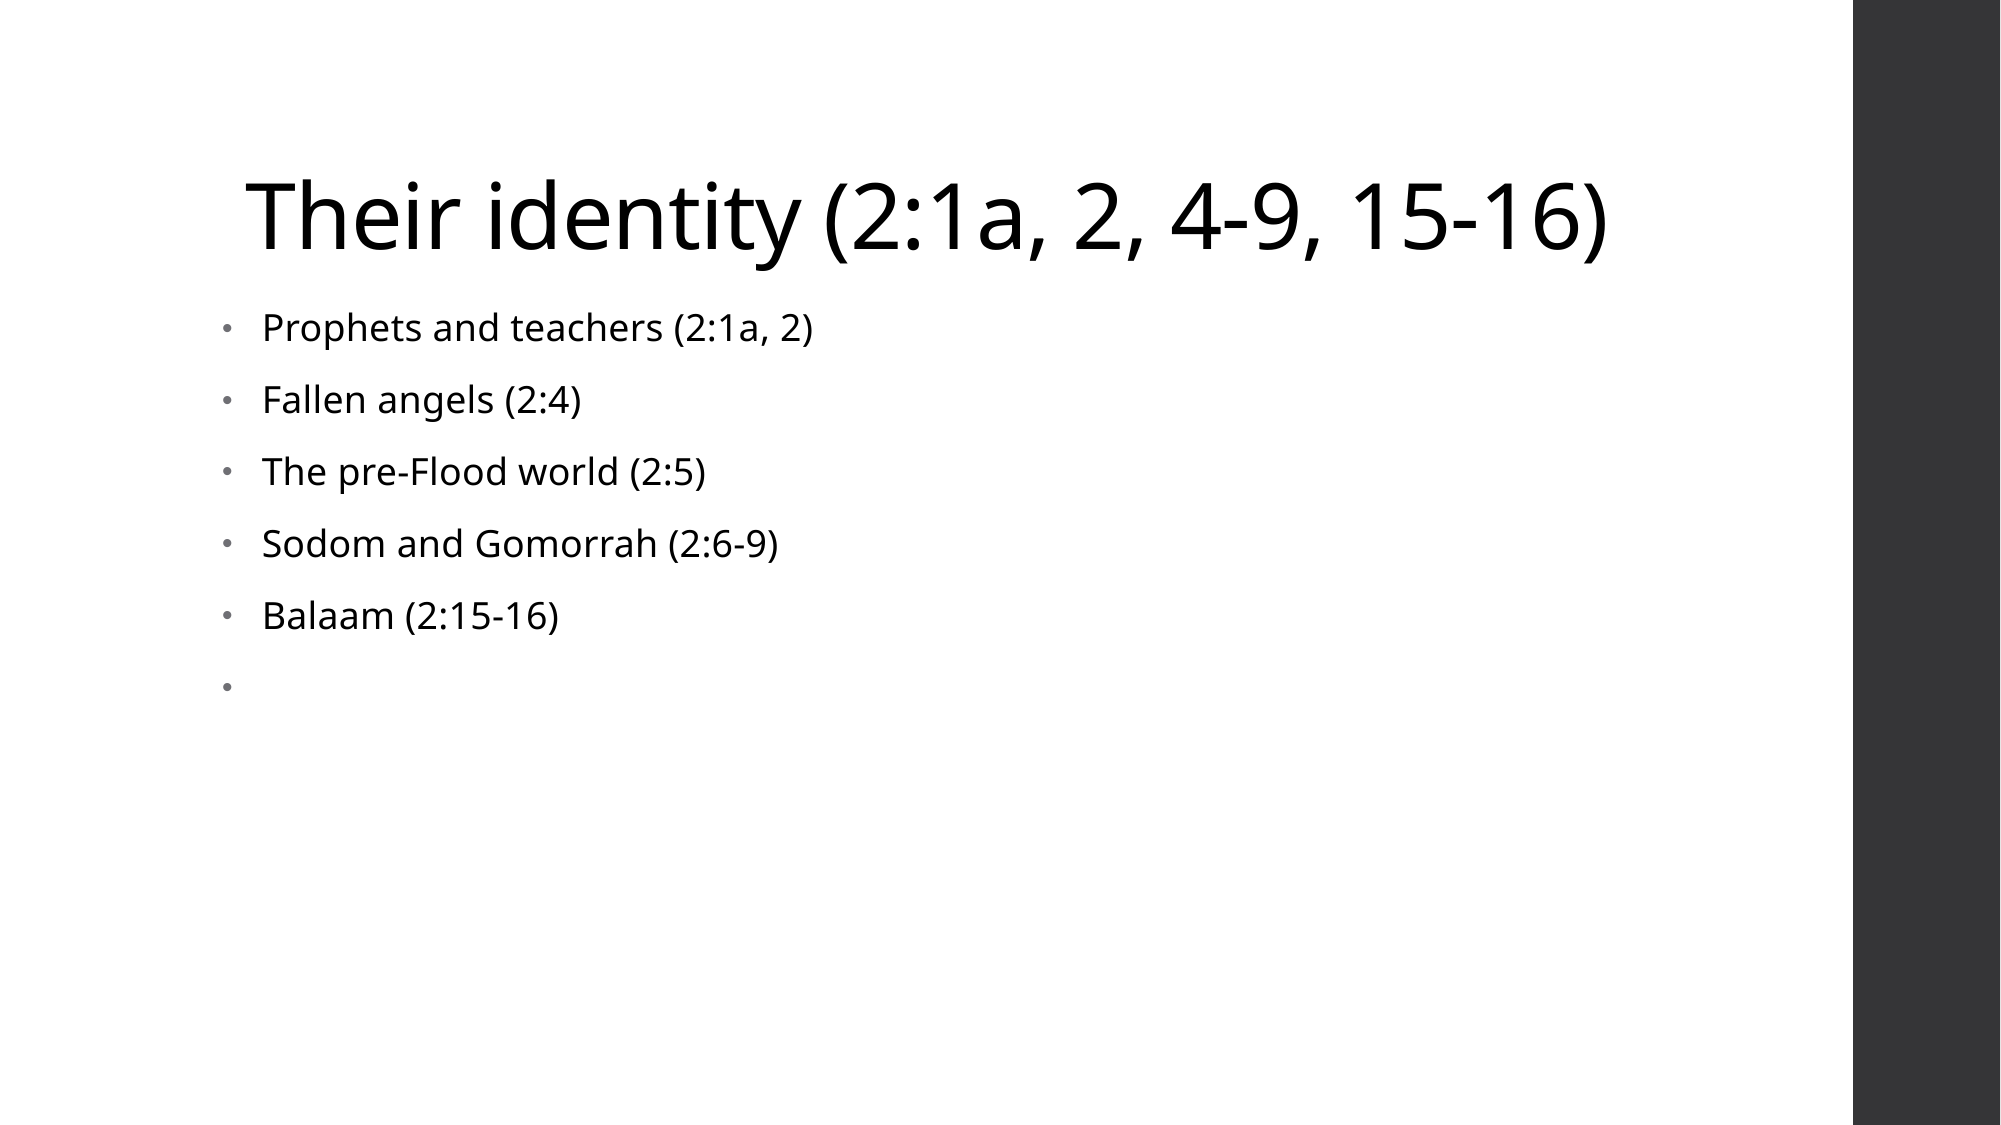

# Their identity (2:1a, 2, 4-9, 15-16)
 Prophets and teachers (2:1a, 2)
 Fallen angels (2:4)
 The pre-Flood world (2:5)
 Sodom and Gomorrah (2:6-9)
 Balaam (2:15-16)